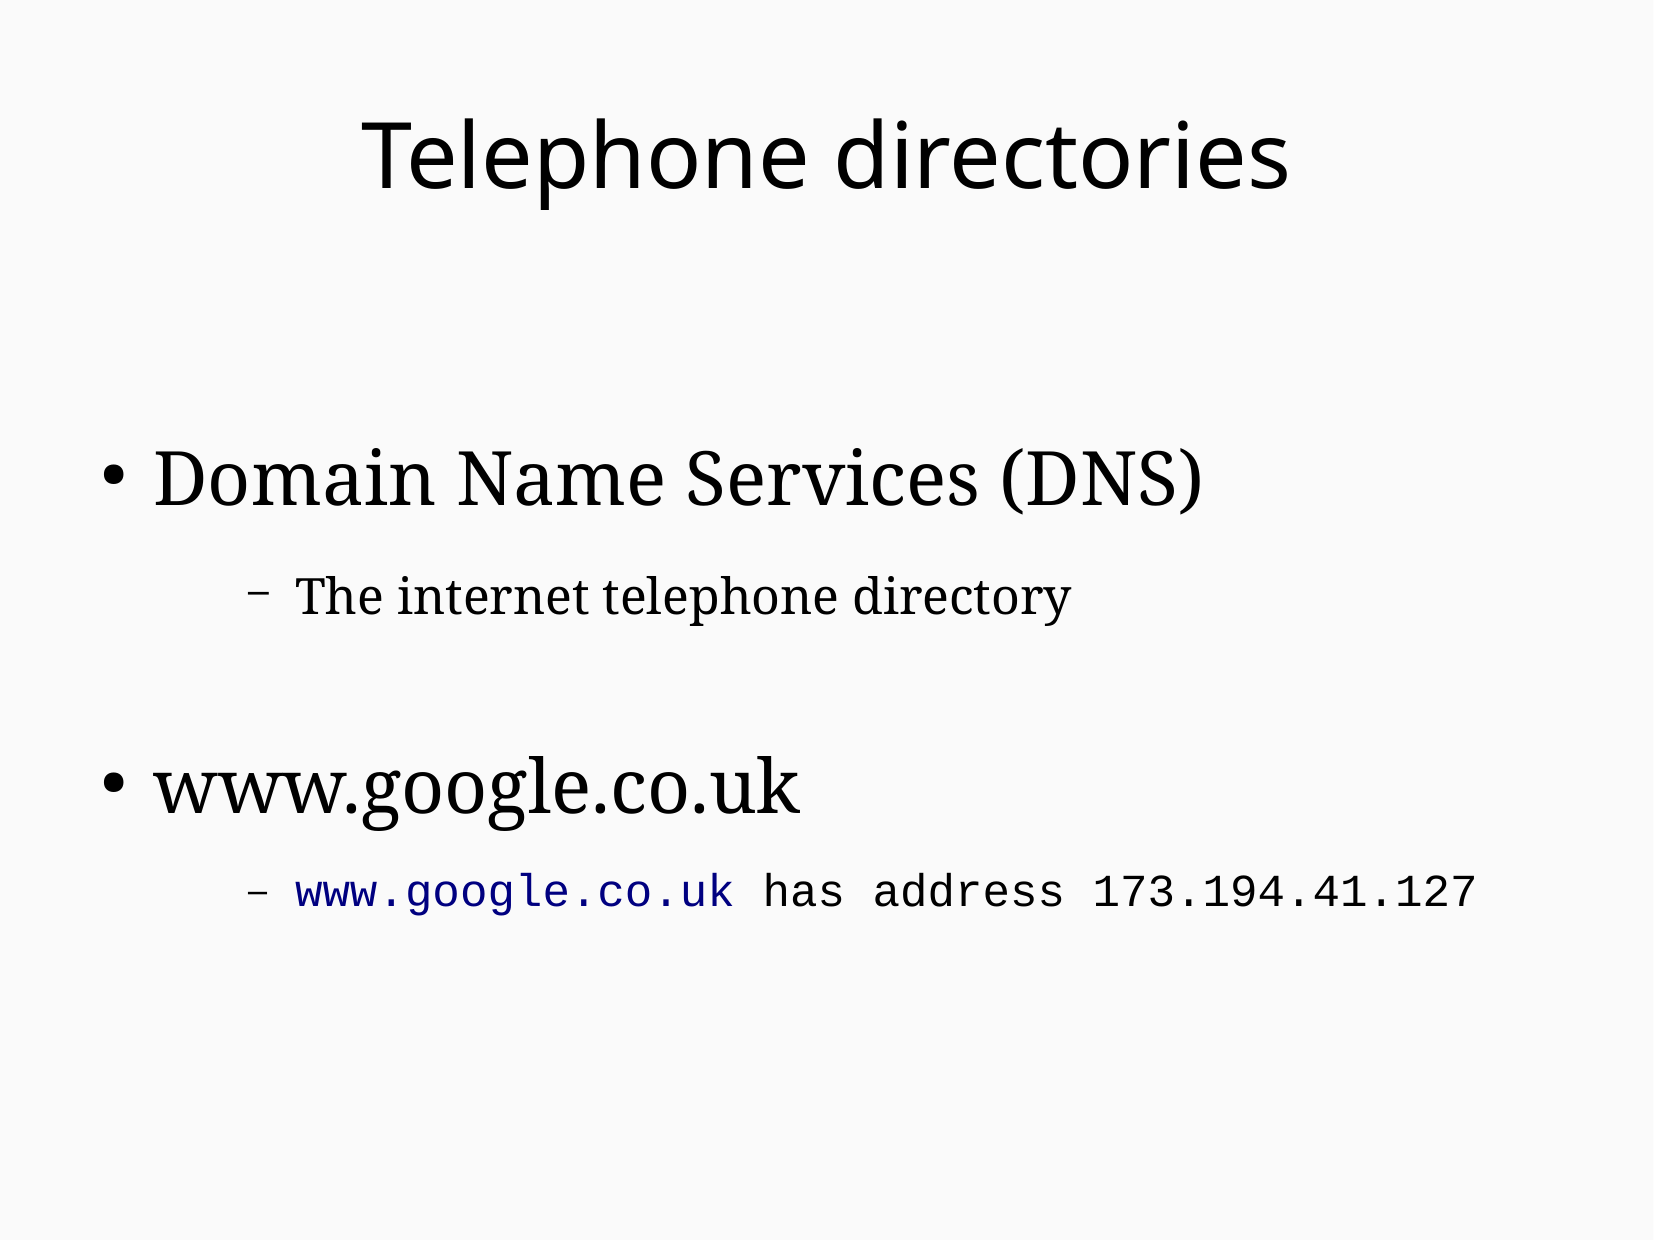

# Telephone directories
Domain Name Services (DNS)
The internet telephone directory
www.google.co.uk
www.google.co.uk has address 173.194.41.127